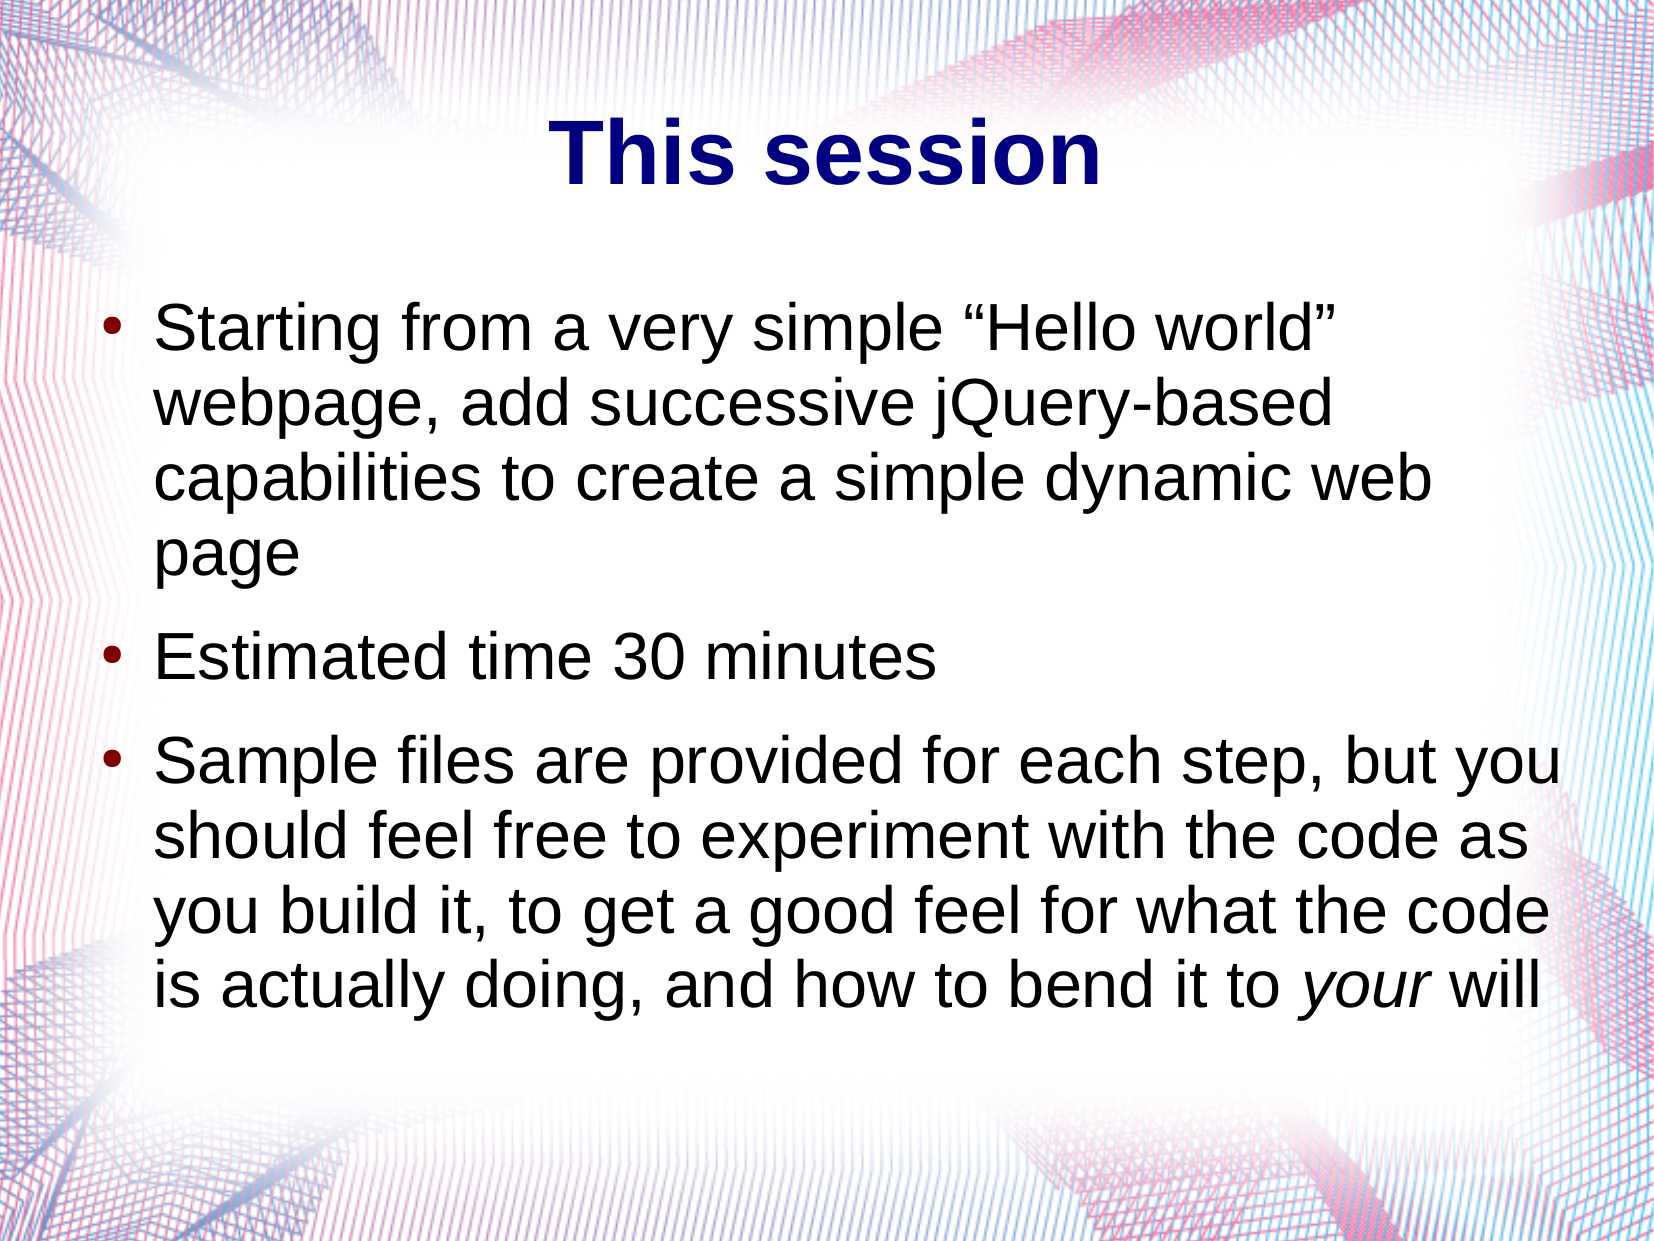

# This session
Starting from a very simple “Hello world” webpage, add successive jQuery-based capabilities to create a simple dynamic web page
Estimated time 30 minutes
Sample files are provided for each step, but you should feel free to experiment with the code as you build it, to get a good feel for what the code is actually doing, and how to bend it to your will